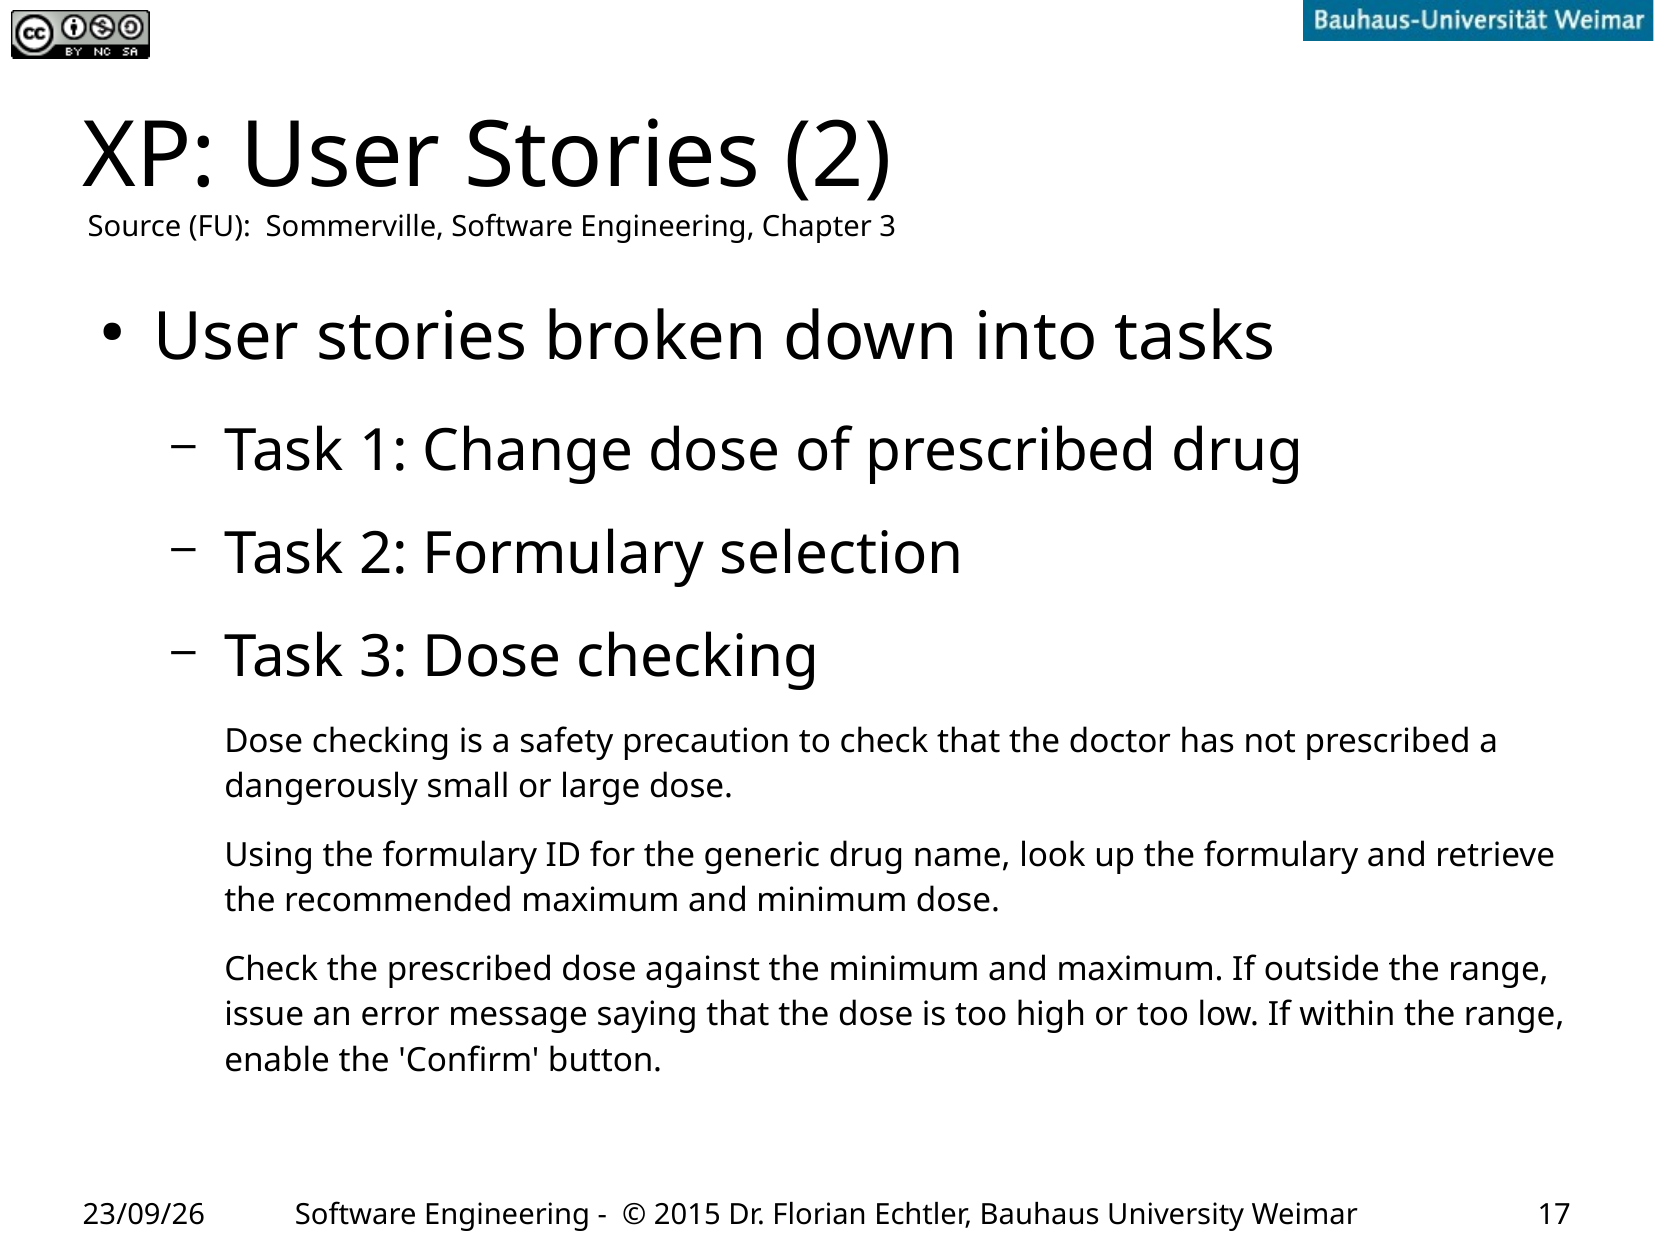

# XP: User Stories (2)
Source (FU): Sommerville, Software Engineering, Chapter 3
User stories broken down into tasks
Task 1: Change dose of prescribed drug
Task 2: Formulary selection
Task 3: Dose checking
Dose checking is a safety precaution to check that the doctor has not prescribed a dangerously small or large dose.
Using the formulary ID for the generic drug name, look up the formulary and retrieve the recommended maximum and minimum dose.
Check the prescribed dose against the minimum and maximum. If outside the range, issue an error message saying that the dose is too high or too low. If within the range, enable the 'Confirm' button.
Software Engineering - © 2015 Dr. Florian Echtler, Bauhaus University Weimar
17